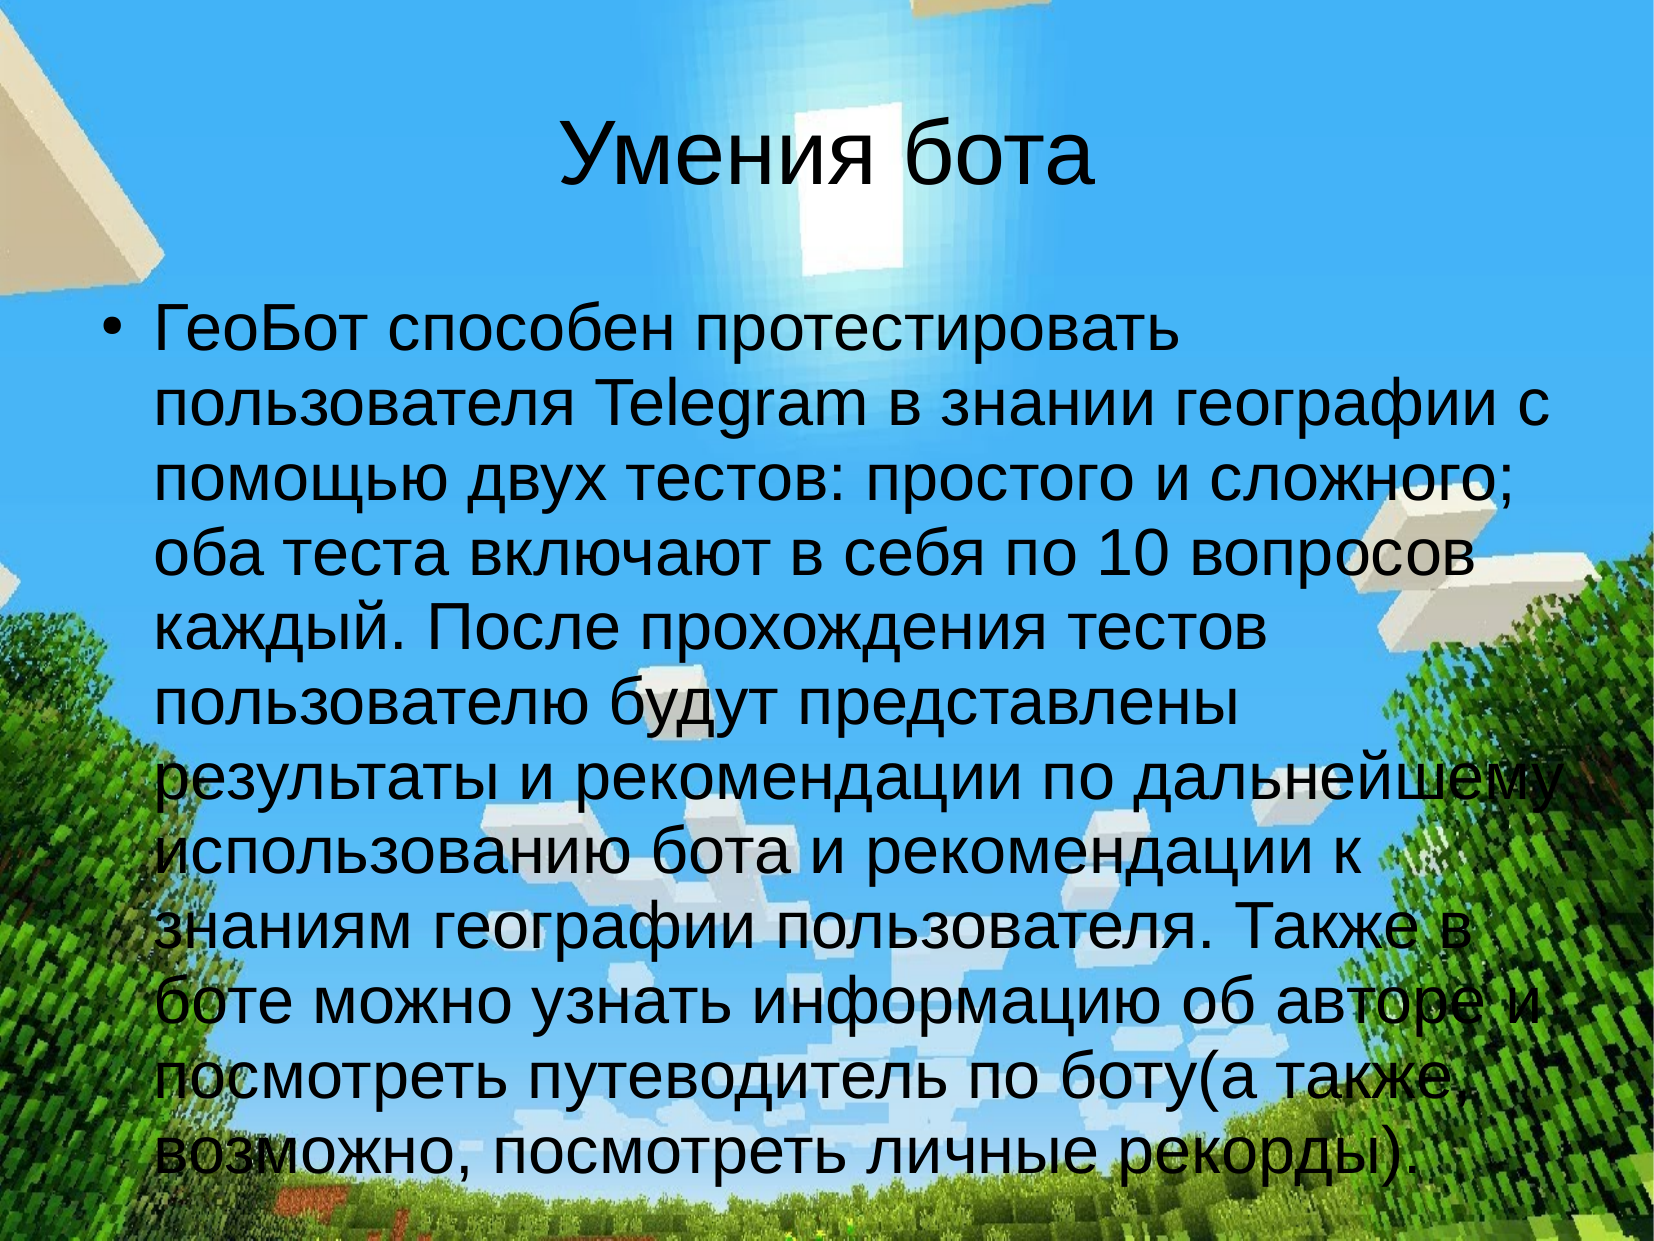

# Умения бота
ГеоБот способен протестировать пользователя Telegram в знании географии с помощью двух тестов: простого и сложного; оба теста включают в себя по 10 вопросов каждый. После прохождения тестов пользователю будут представлены результаты и рекомендации по дальнейшему использованию бота и рекомендации к знаниям географии пользователя. Также в боте можно узнать информацию об авторе и посмотреть путеводитель по боту(а также, возможно, посмотреть личные рекорды).